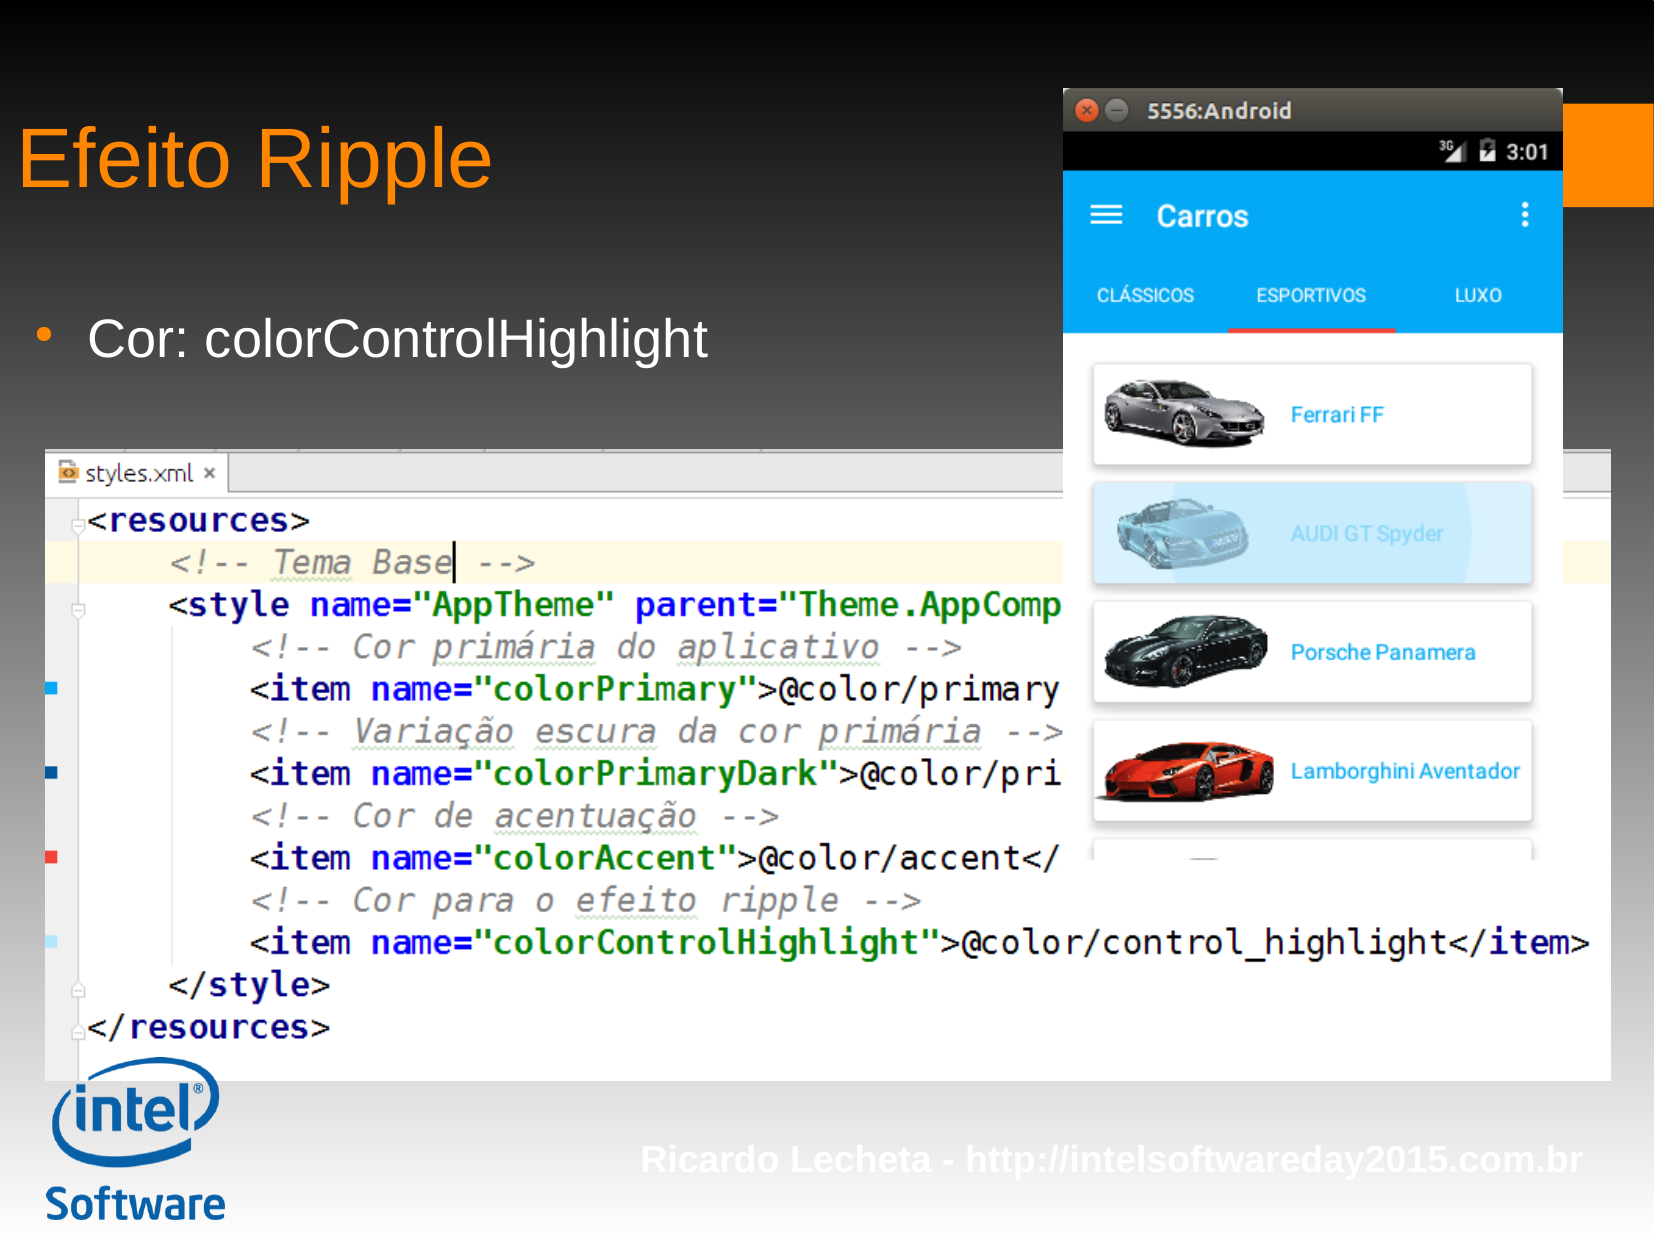

# Efeito Ripple
Cor: colorControlHighlight
Ricardo Lecheta - http://intelsoftwareday2015.com.br